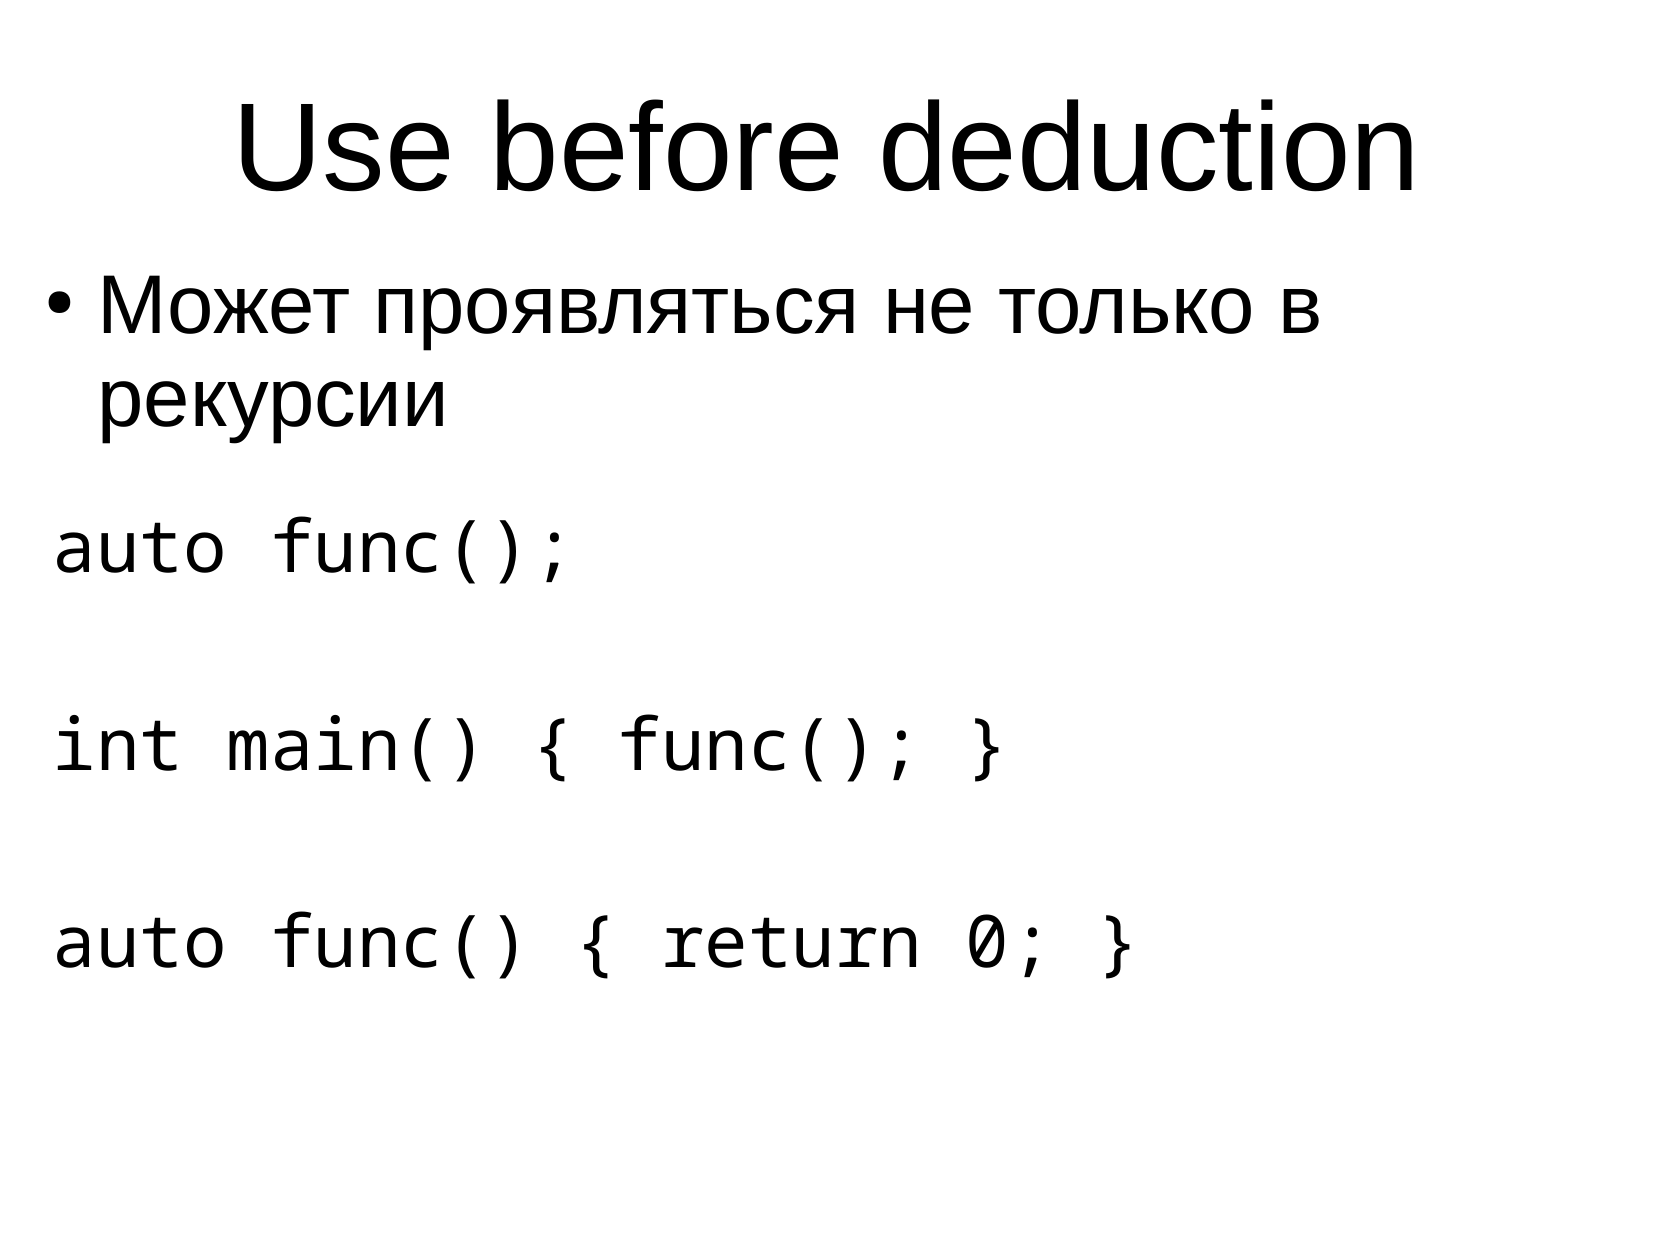

# Use before deduction
Может проявляться не только в рекурсии
auto func();
int main() { func(); }
auto func() { return 0; }